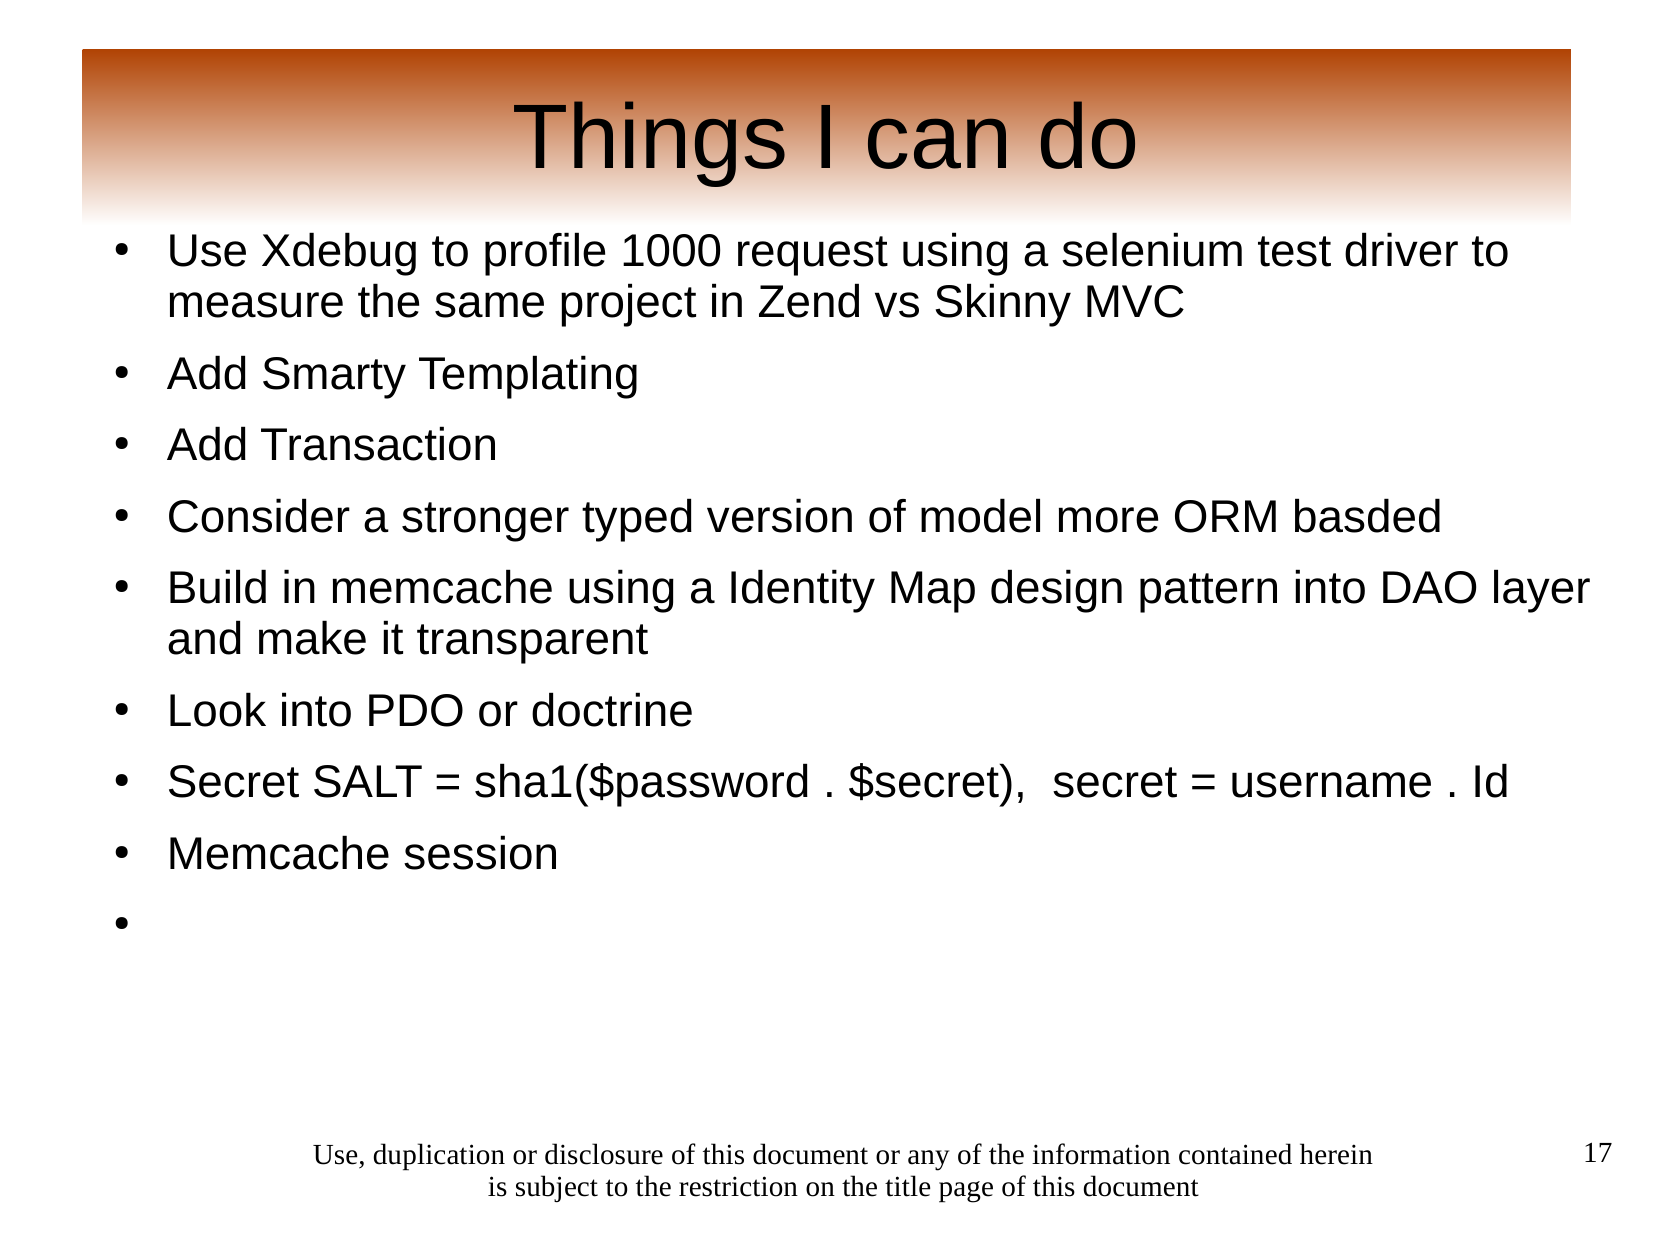

# Things I can do
Use Xdebug to profile 1000 request using a selenium test driver to measure the same project in Zend vs Skinny MVC
Add Smarty Templating
Add Transaction
Consider a stronger typed version of model more ORM basded
Build in memcache using a Identity Map design pattern into DAO layer and make it transparent
Look into PDO or doctrine
Secret SALT = sha1($password . $secret), secret = username . Id
Memcache session
17